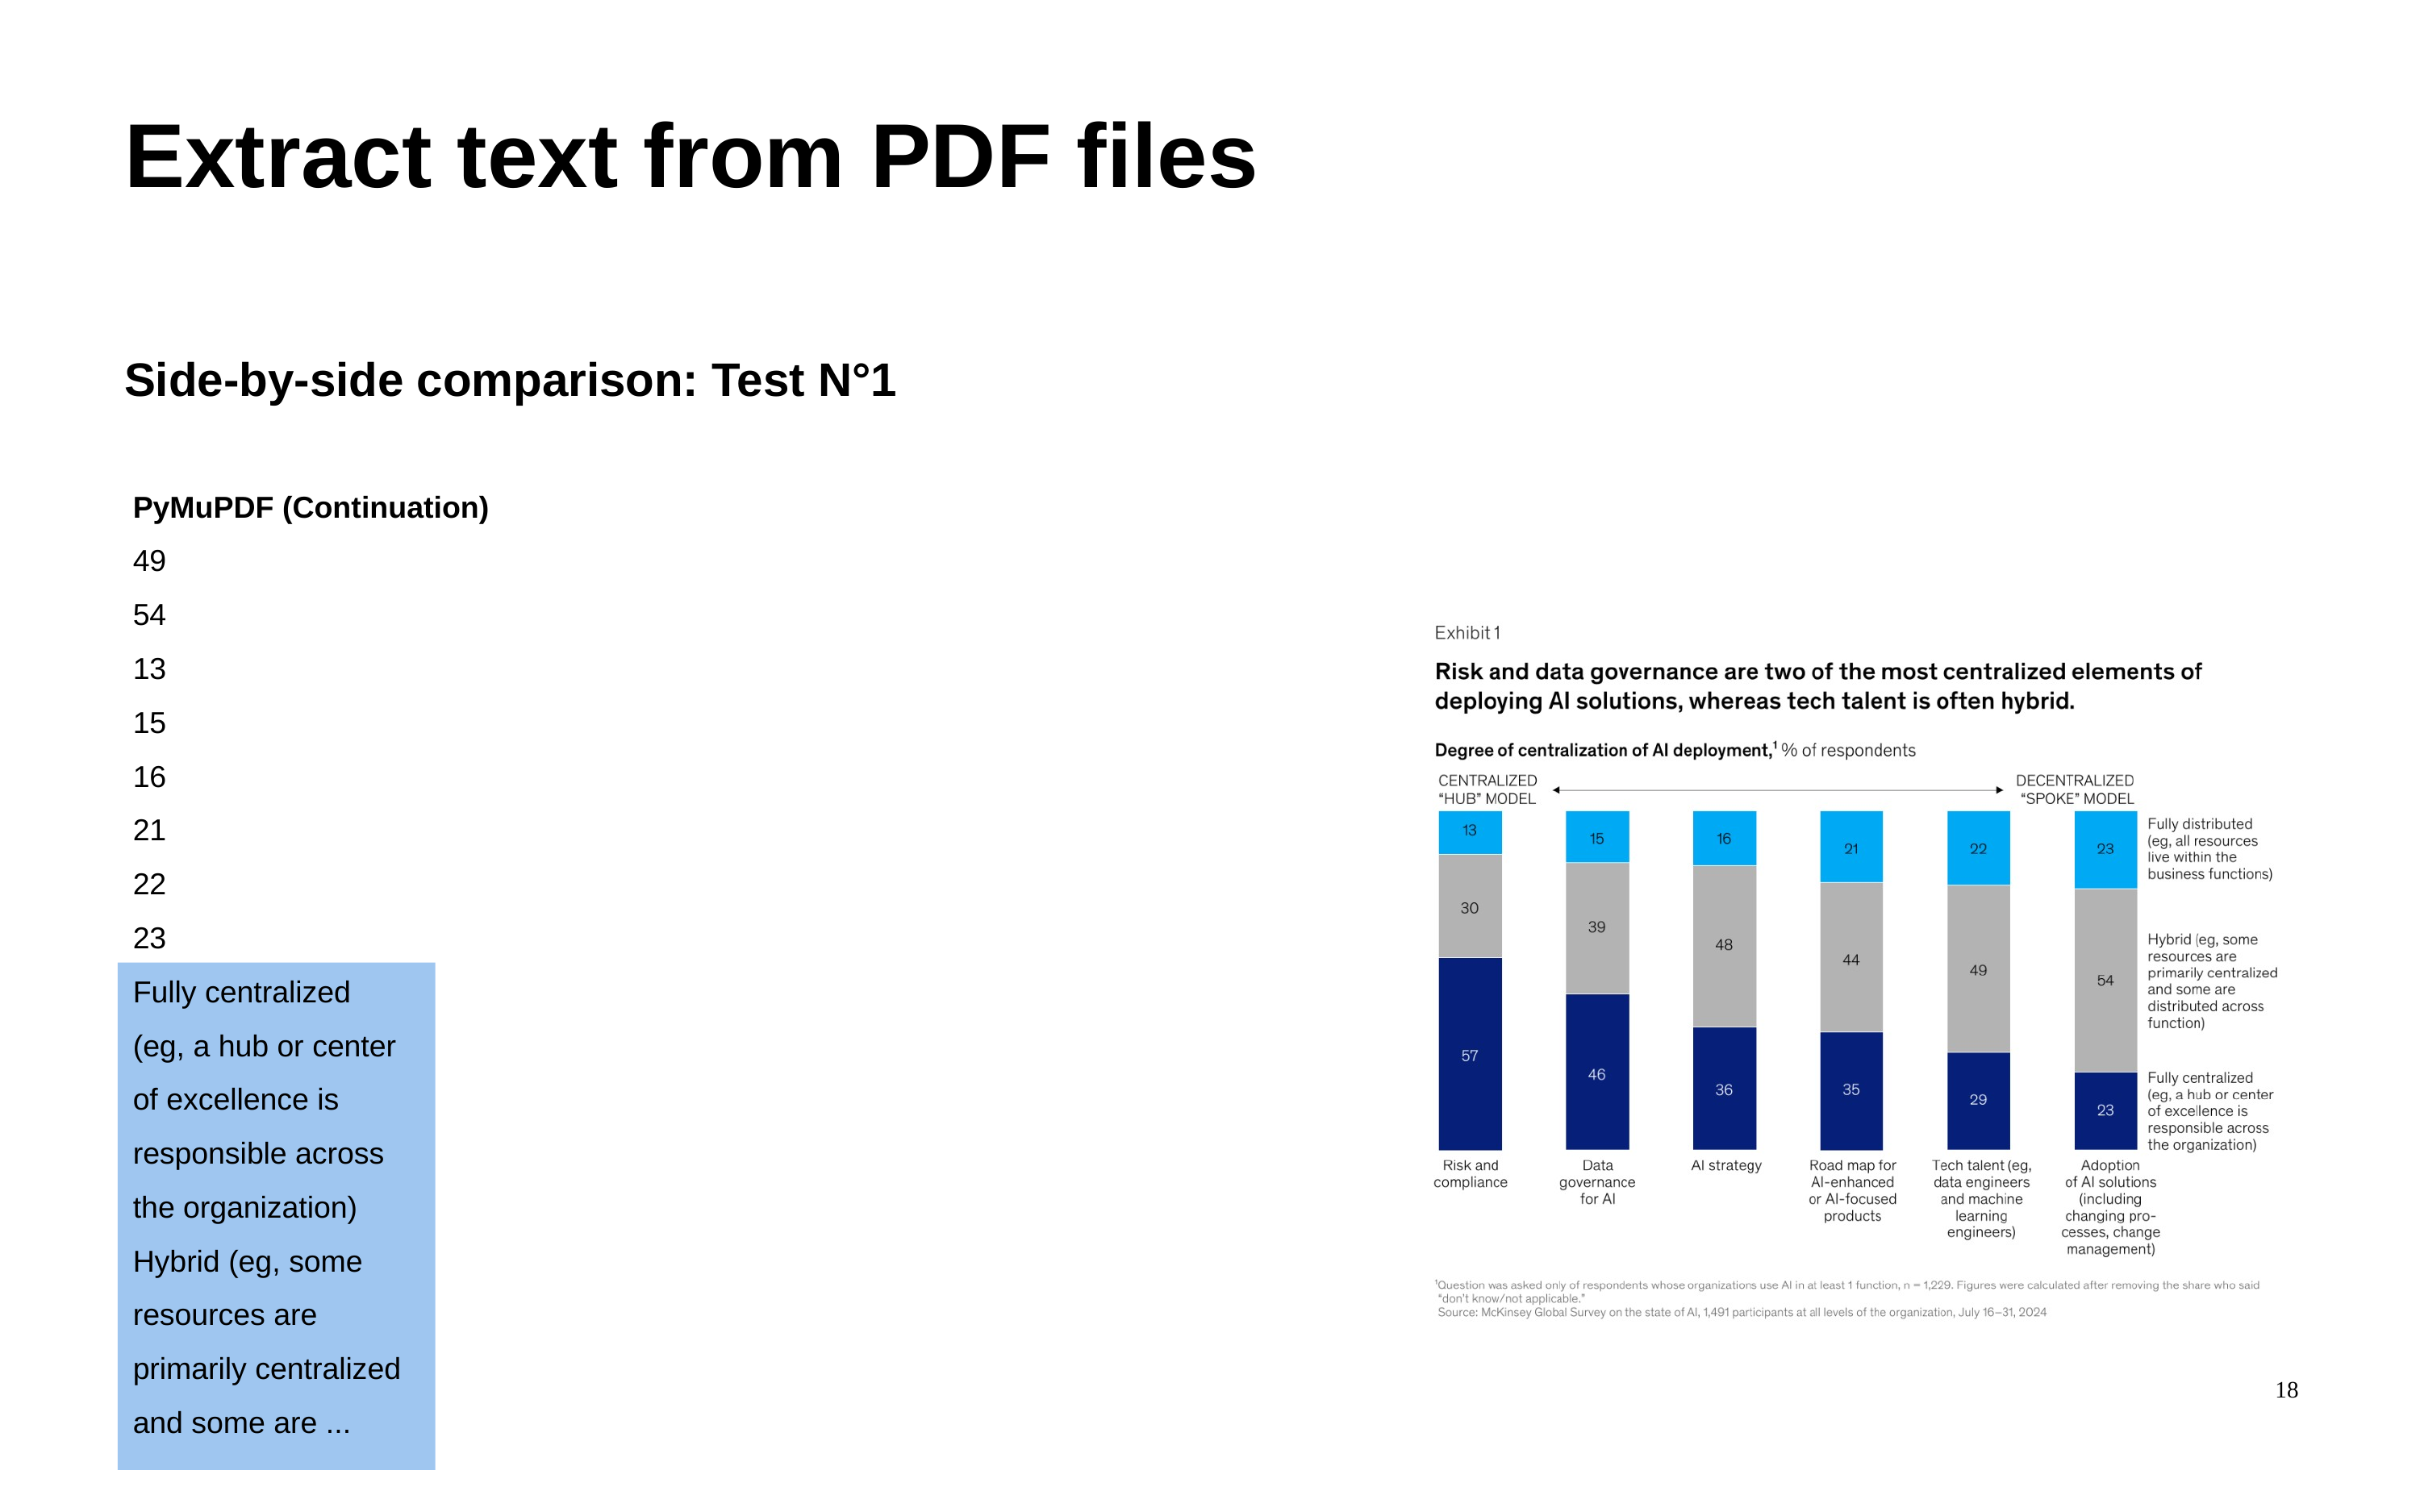

Extract text from PDF files
Side-by-side comparison: Test N°1
PyMuPDF (Continuation)
49
54
13
15
16
21
22
23
Fully centralized
(eg, a hub or center
of excellence is
responsible across
the organization)
Hybrid (eg, some
resources are
primarily centralized
and some are ...
18